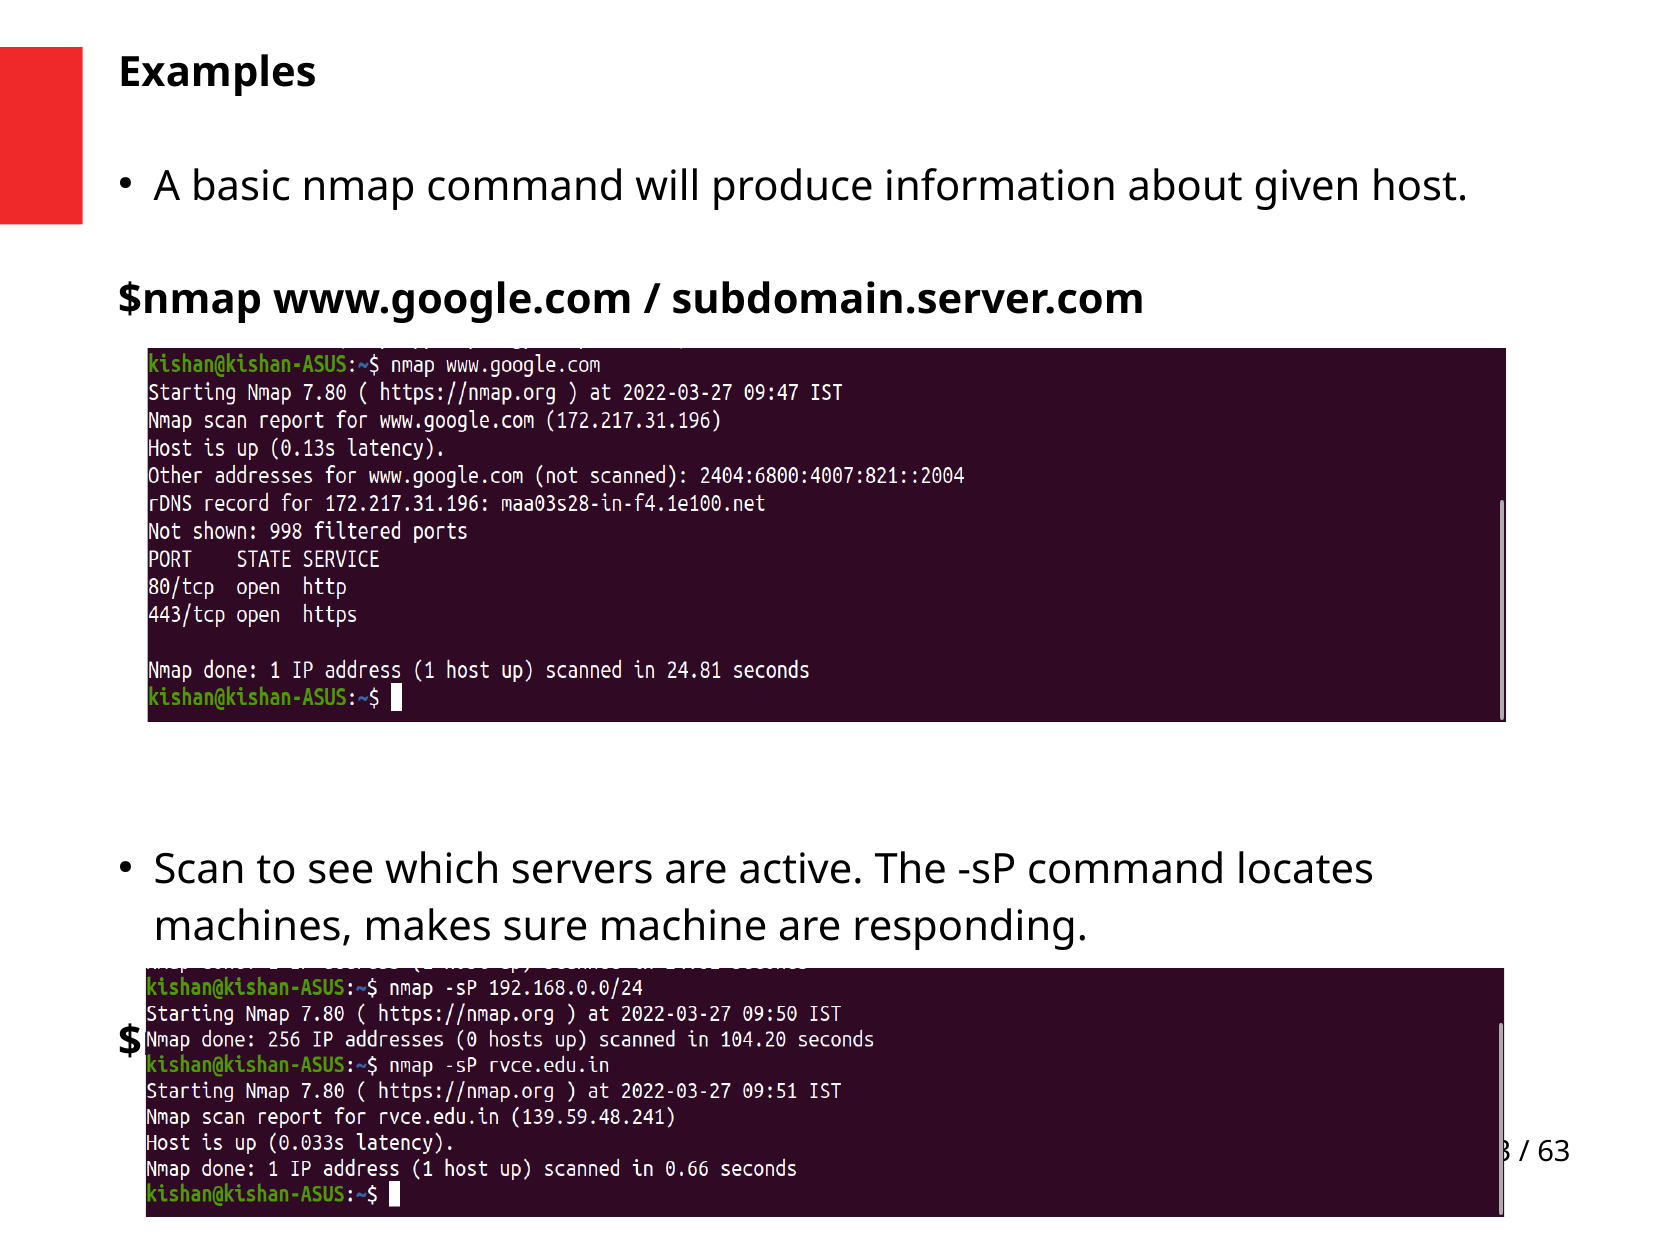

# Examples
A basic nmap command will produce information about given host.
$nmap www.google.com / subdomain.server.com
Scan to see which servers are active. The -sP command locates machines, makes sure machine are responding.
$nmap -sP 192.168.0.0/24 / $nmap -sP rvce.edu.in
13